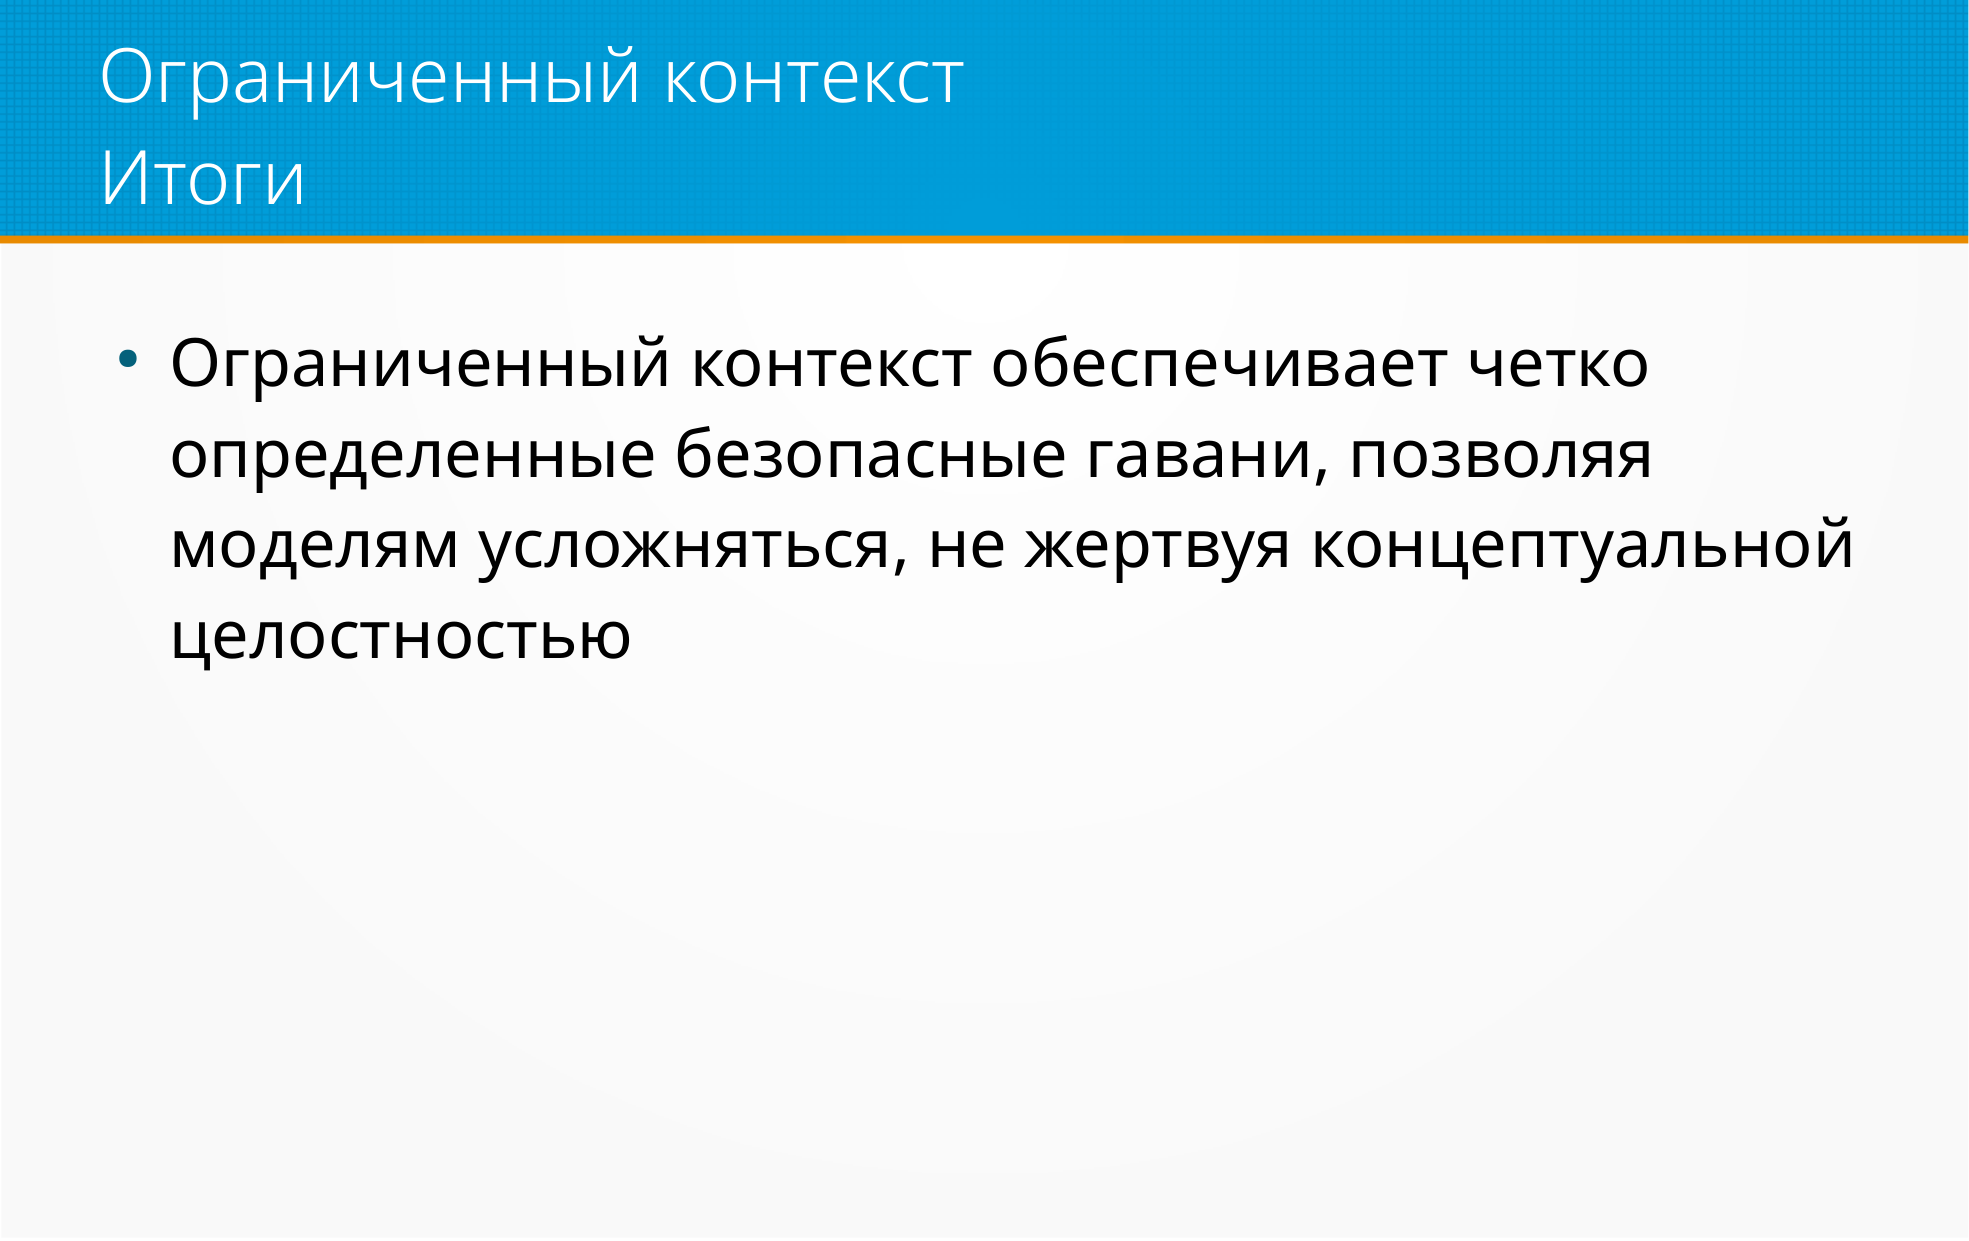

# Ограниченный контекст Итоги
Ограниченный контекст обеспечивает четко определенные безопасные гавани, позволяя моделям усложняться, не жертвуя концептуальной целостностью